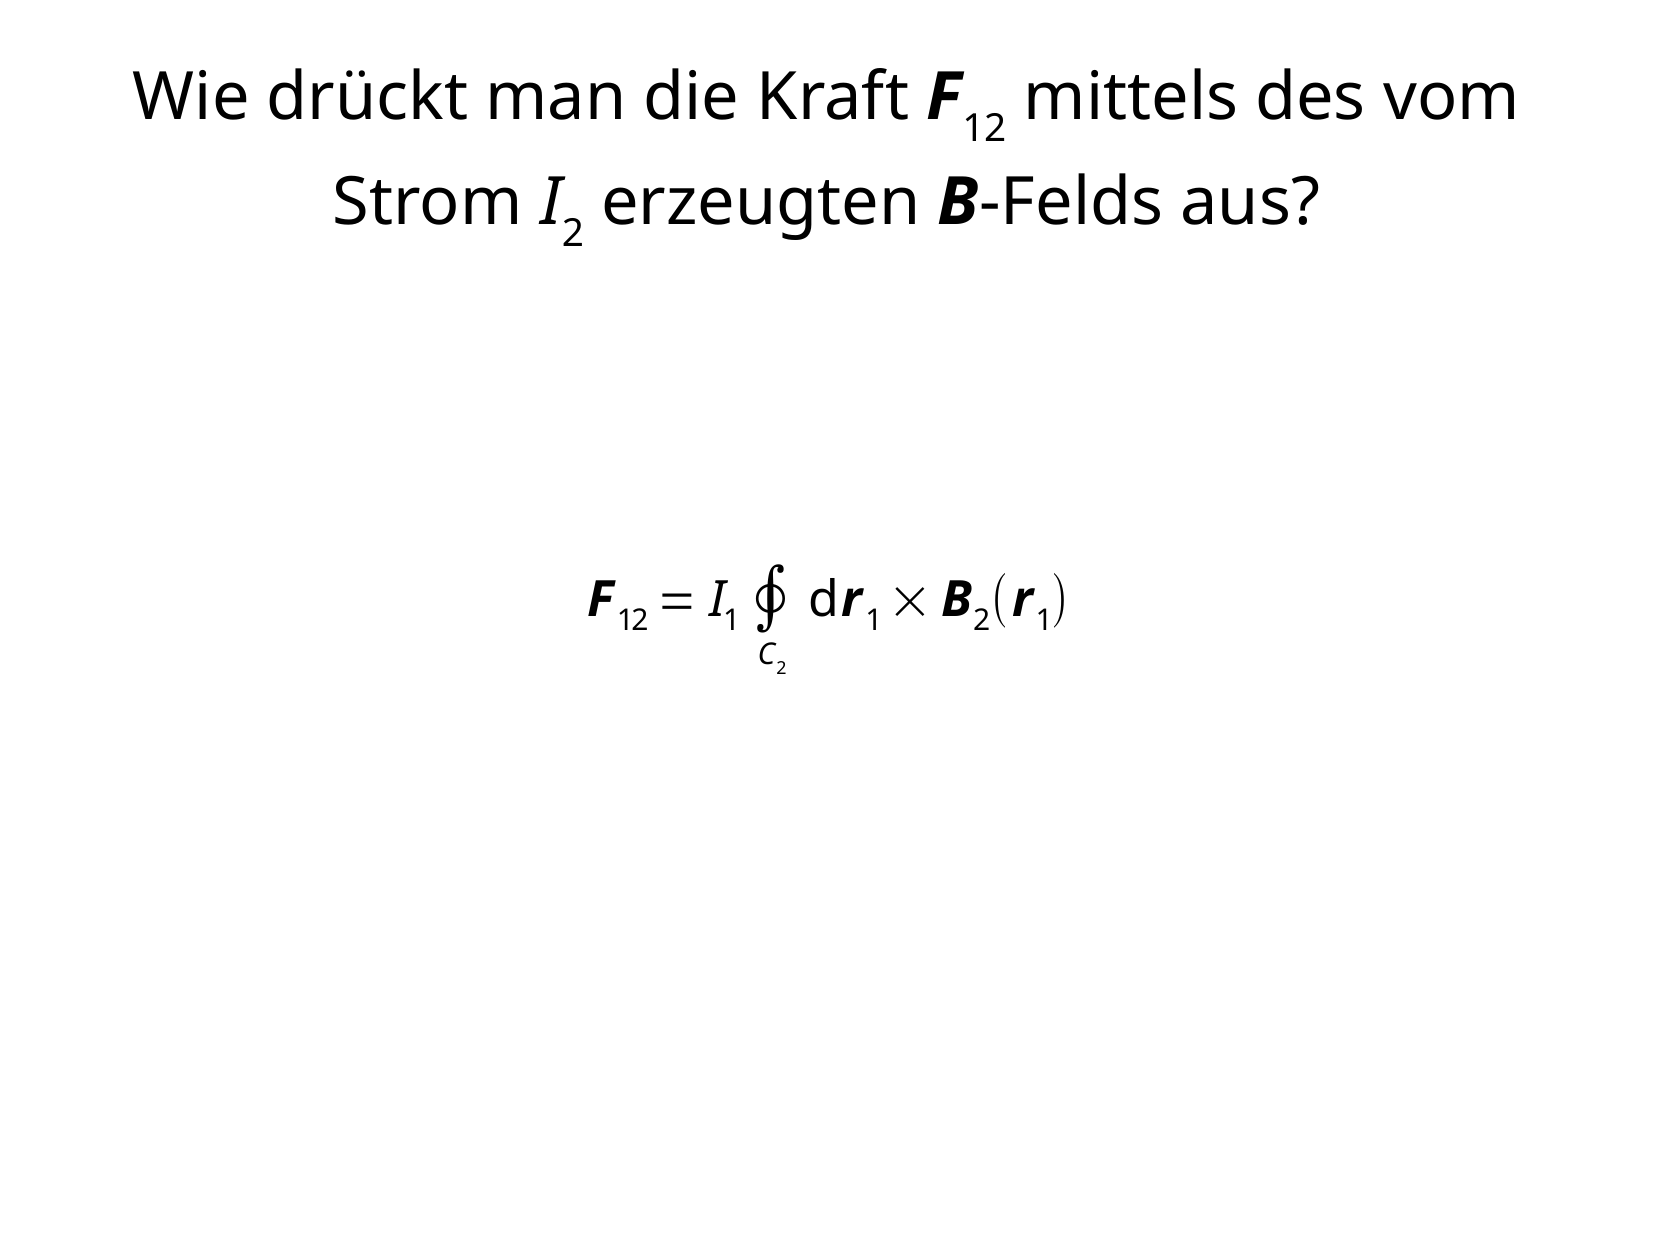

# Wie drückt man die Kraft F12 mittels des vom Strom I2 erzeugten B-Felds aus?